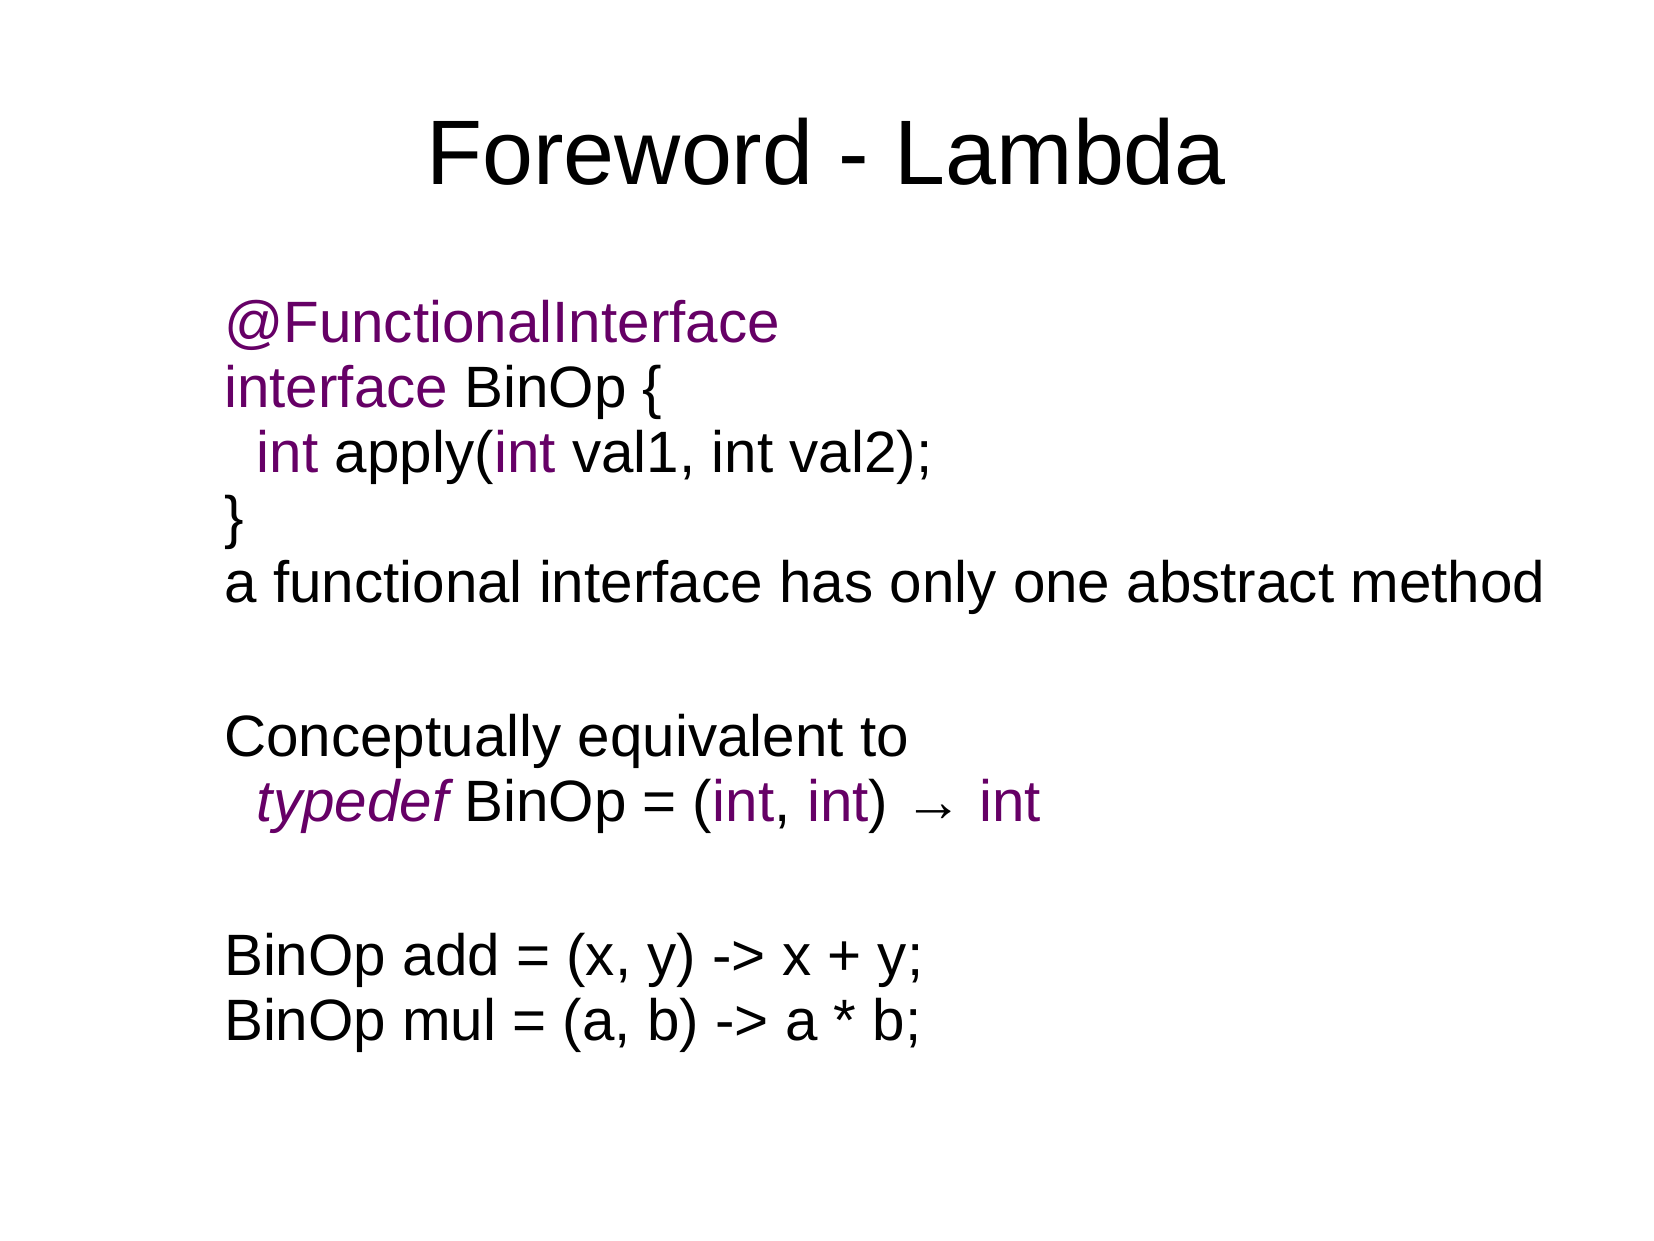

# Foreword - Lambda
@FunctionalInterface
interface BinOp {
 int apply(int val1, int val2);
}
a functional interface has only one abstract method
Conceptually equivalent to
 typedef BinOp = (int, int) → int
BinOp add = (x, y) -> x + y;
BinOp mul = (a, b) -> a * b;